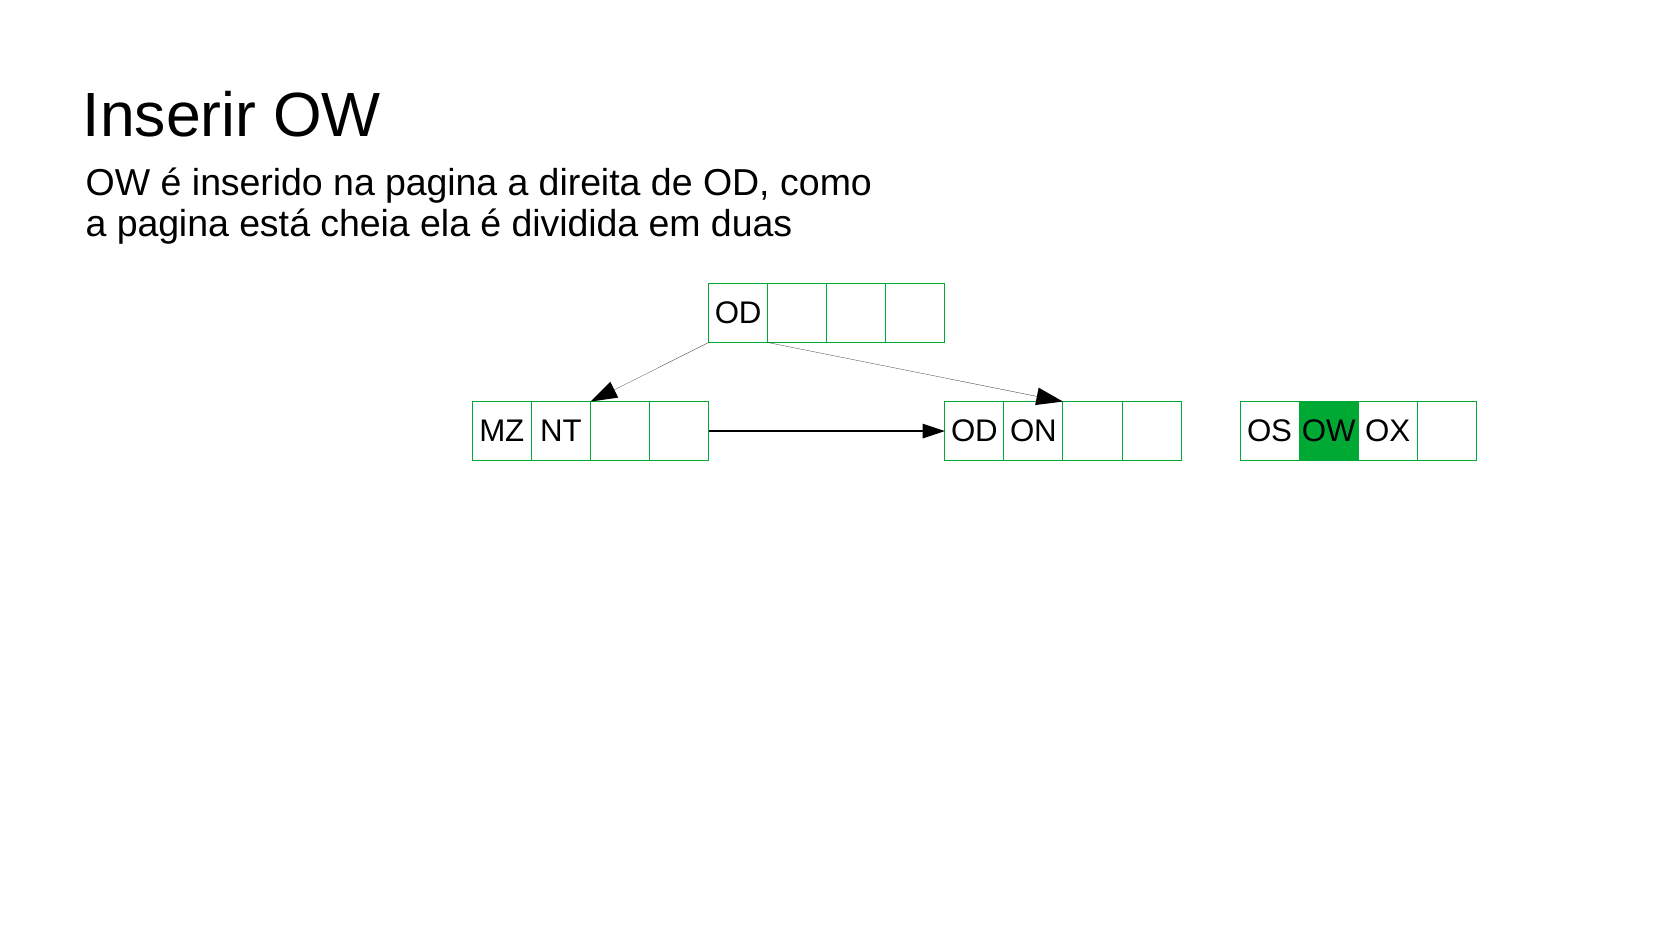

# Inserir OW
OW é inserido na pagina a direita de OD, como a pagina está cheia ela é dividida em duas
OD
MZ
NT
OD
ON
OS
OW
OX